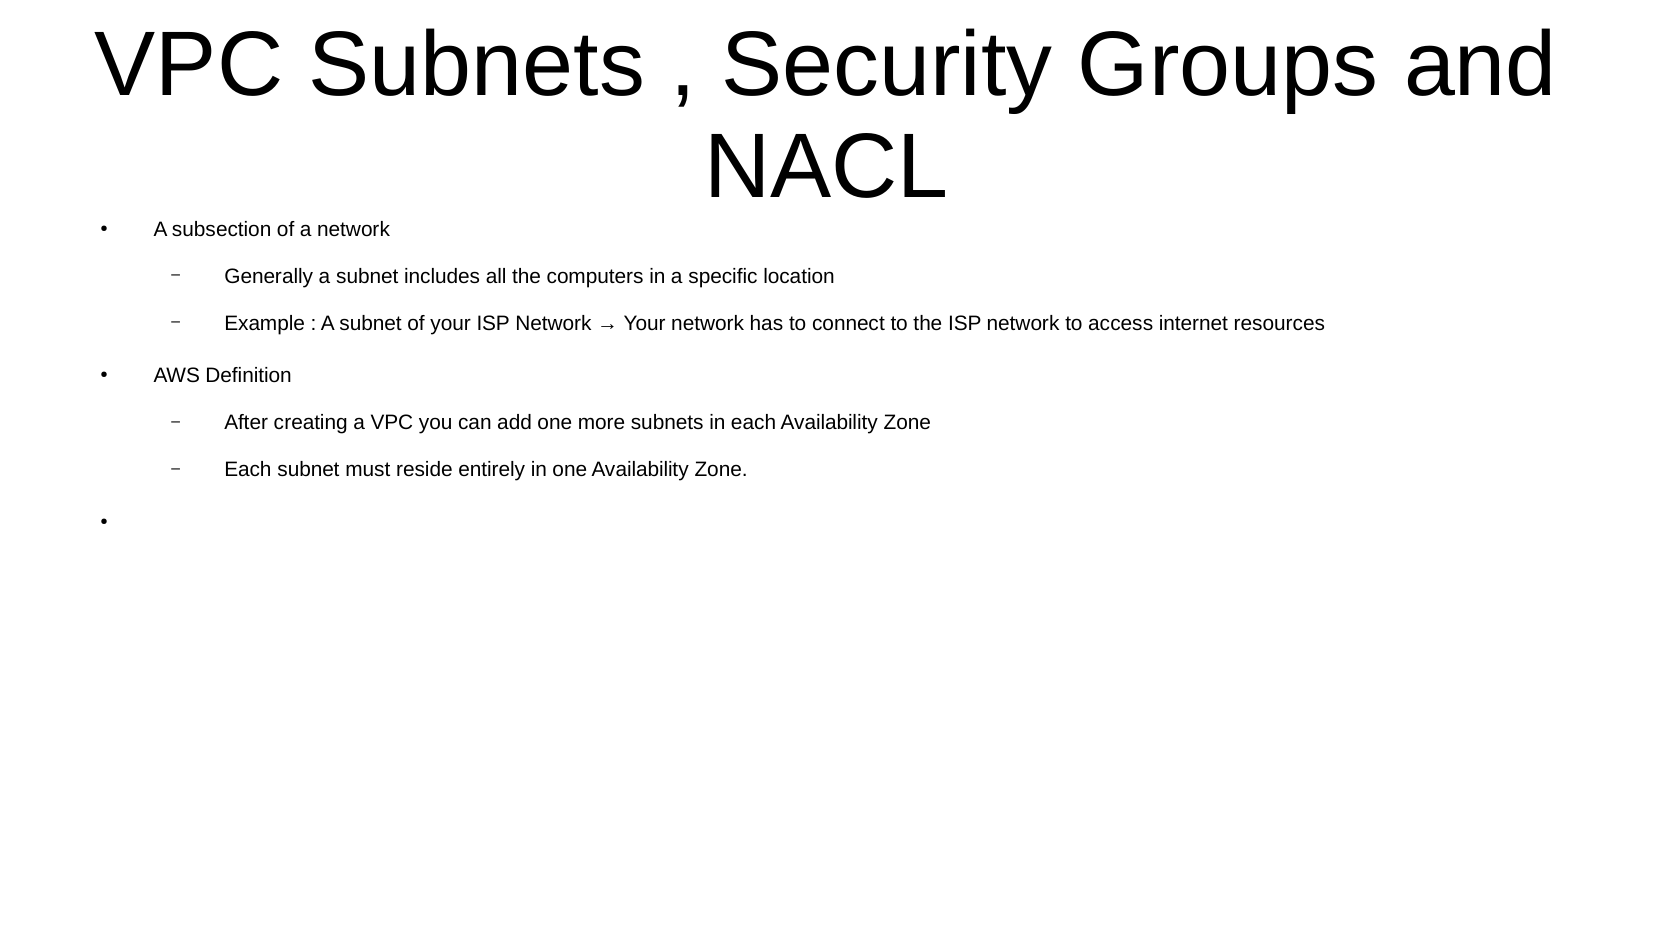

# VPC Subnets , Security Groups and NACL
A subsection of a network
Generally a subnet includes all the computers in a specific location
Example : A subnet of your ISP Network → Your network has to connect to the ISP network to access internet resources
AWS Definition
After creating a VPC you can add one more subnets in each Availability Zone
Each subnet must reside entirely in one Availability Zone.